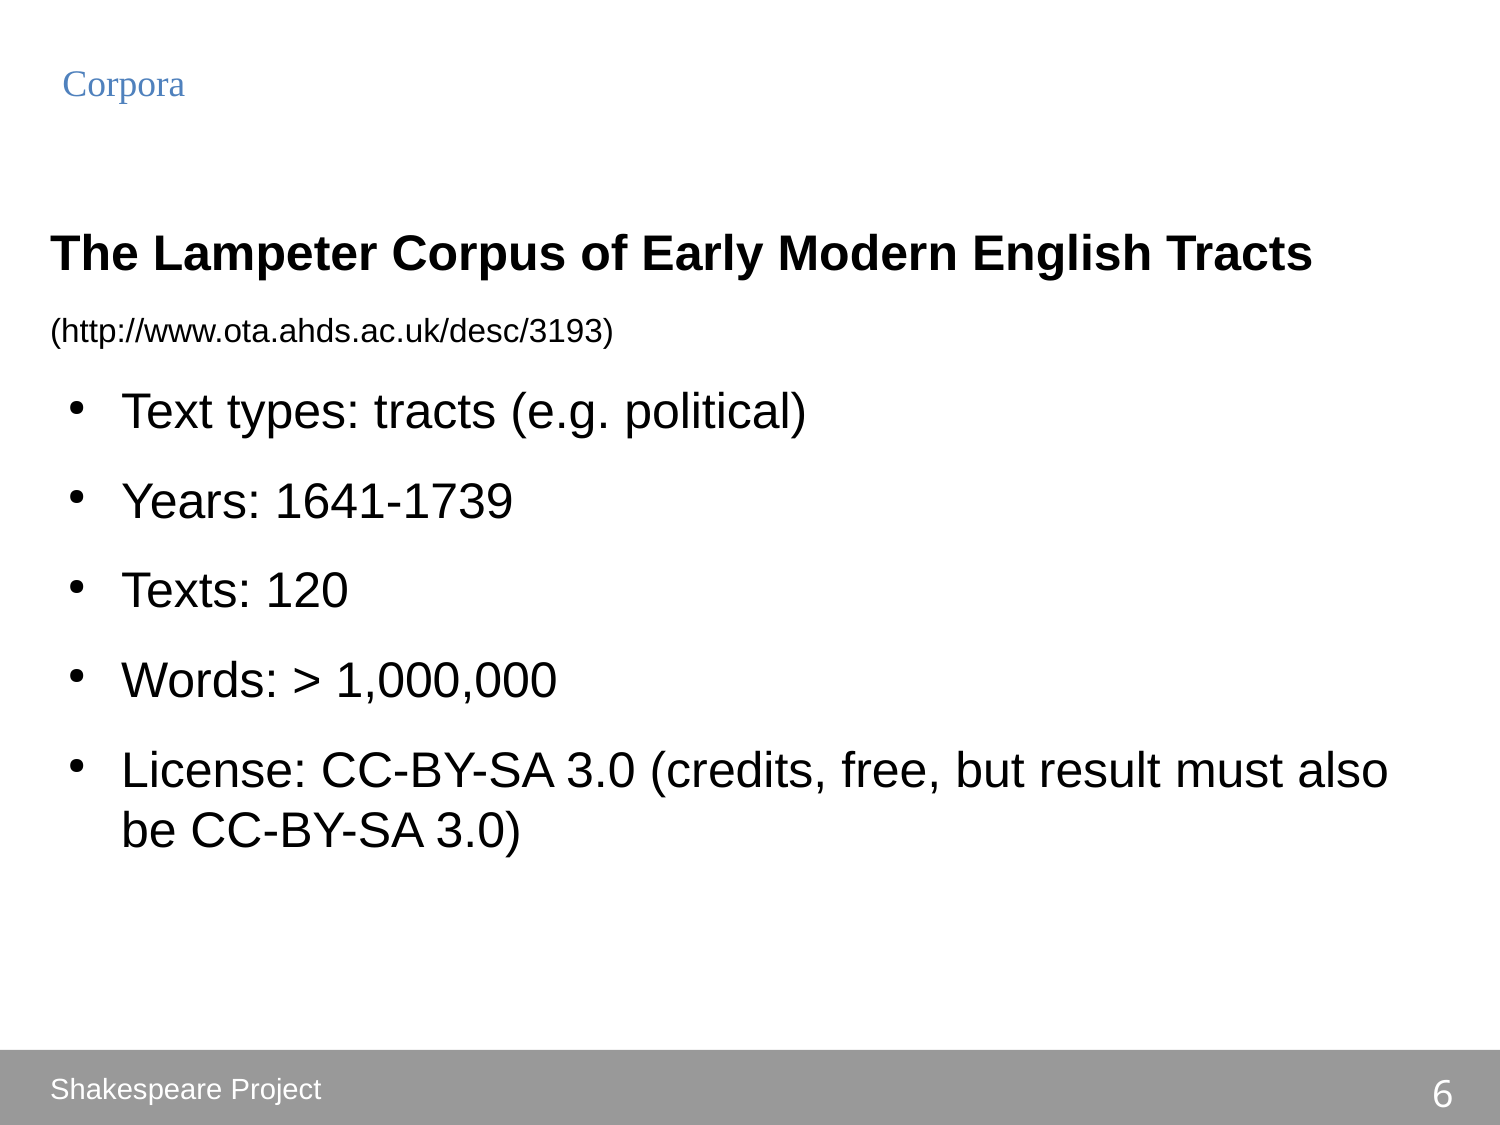

# Corpora
The Lampeter Corpus of Early Modern English Tracts
(http://www.ota.ahds.ac.uk/desc/3193)
Text types: tracts (e.g. political)
Years: 1641-1739
Texts: 120
Words: > 1,000,000
License: CC-BY-SA 3.0 (credits, free, but result must also be CC-BY-SA 3.0)
Shakespeare Project